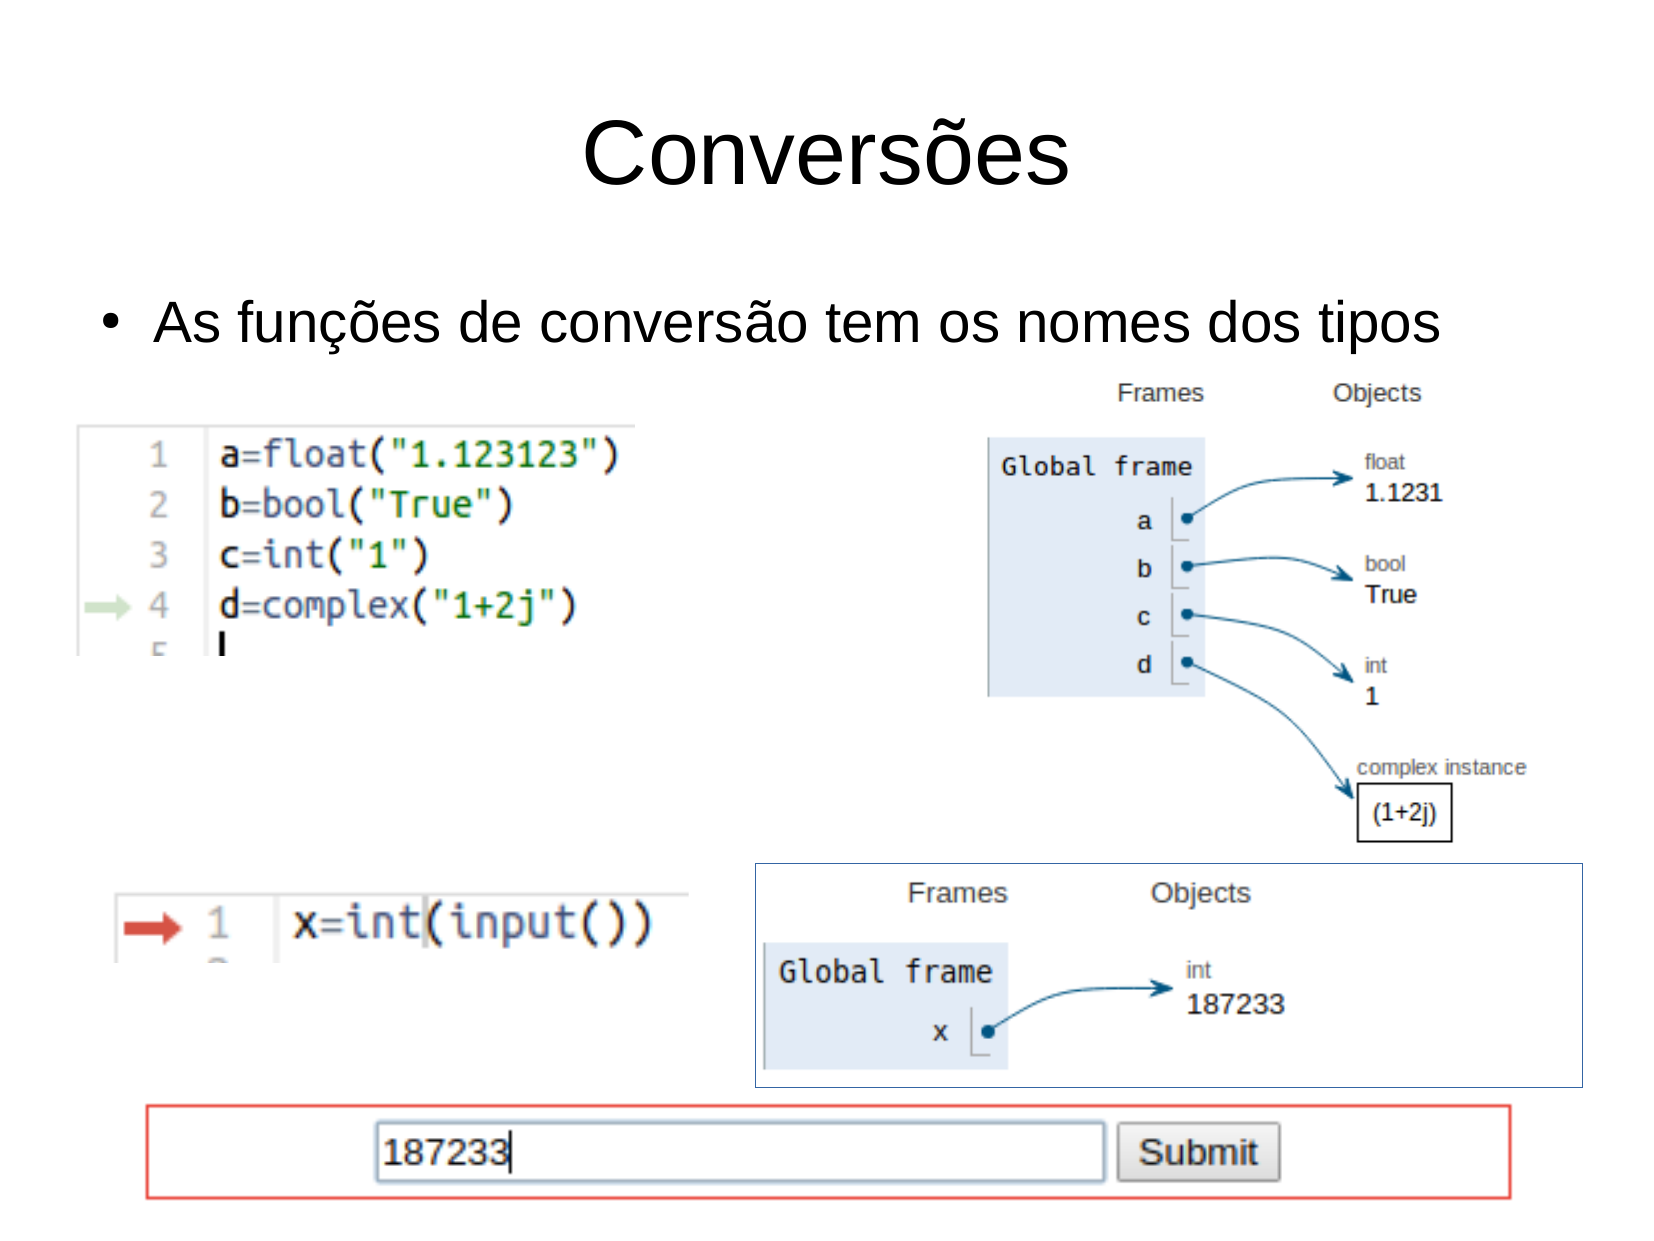

# Conversões
As funções de conversão tem os nomes dos tipos